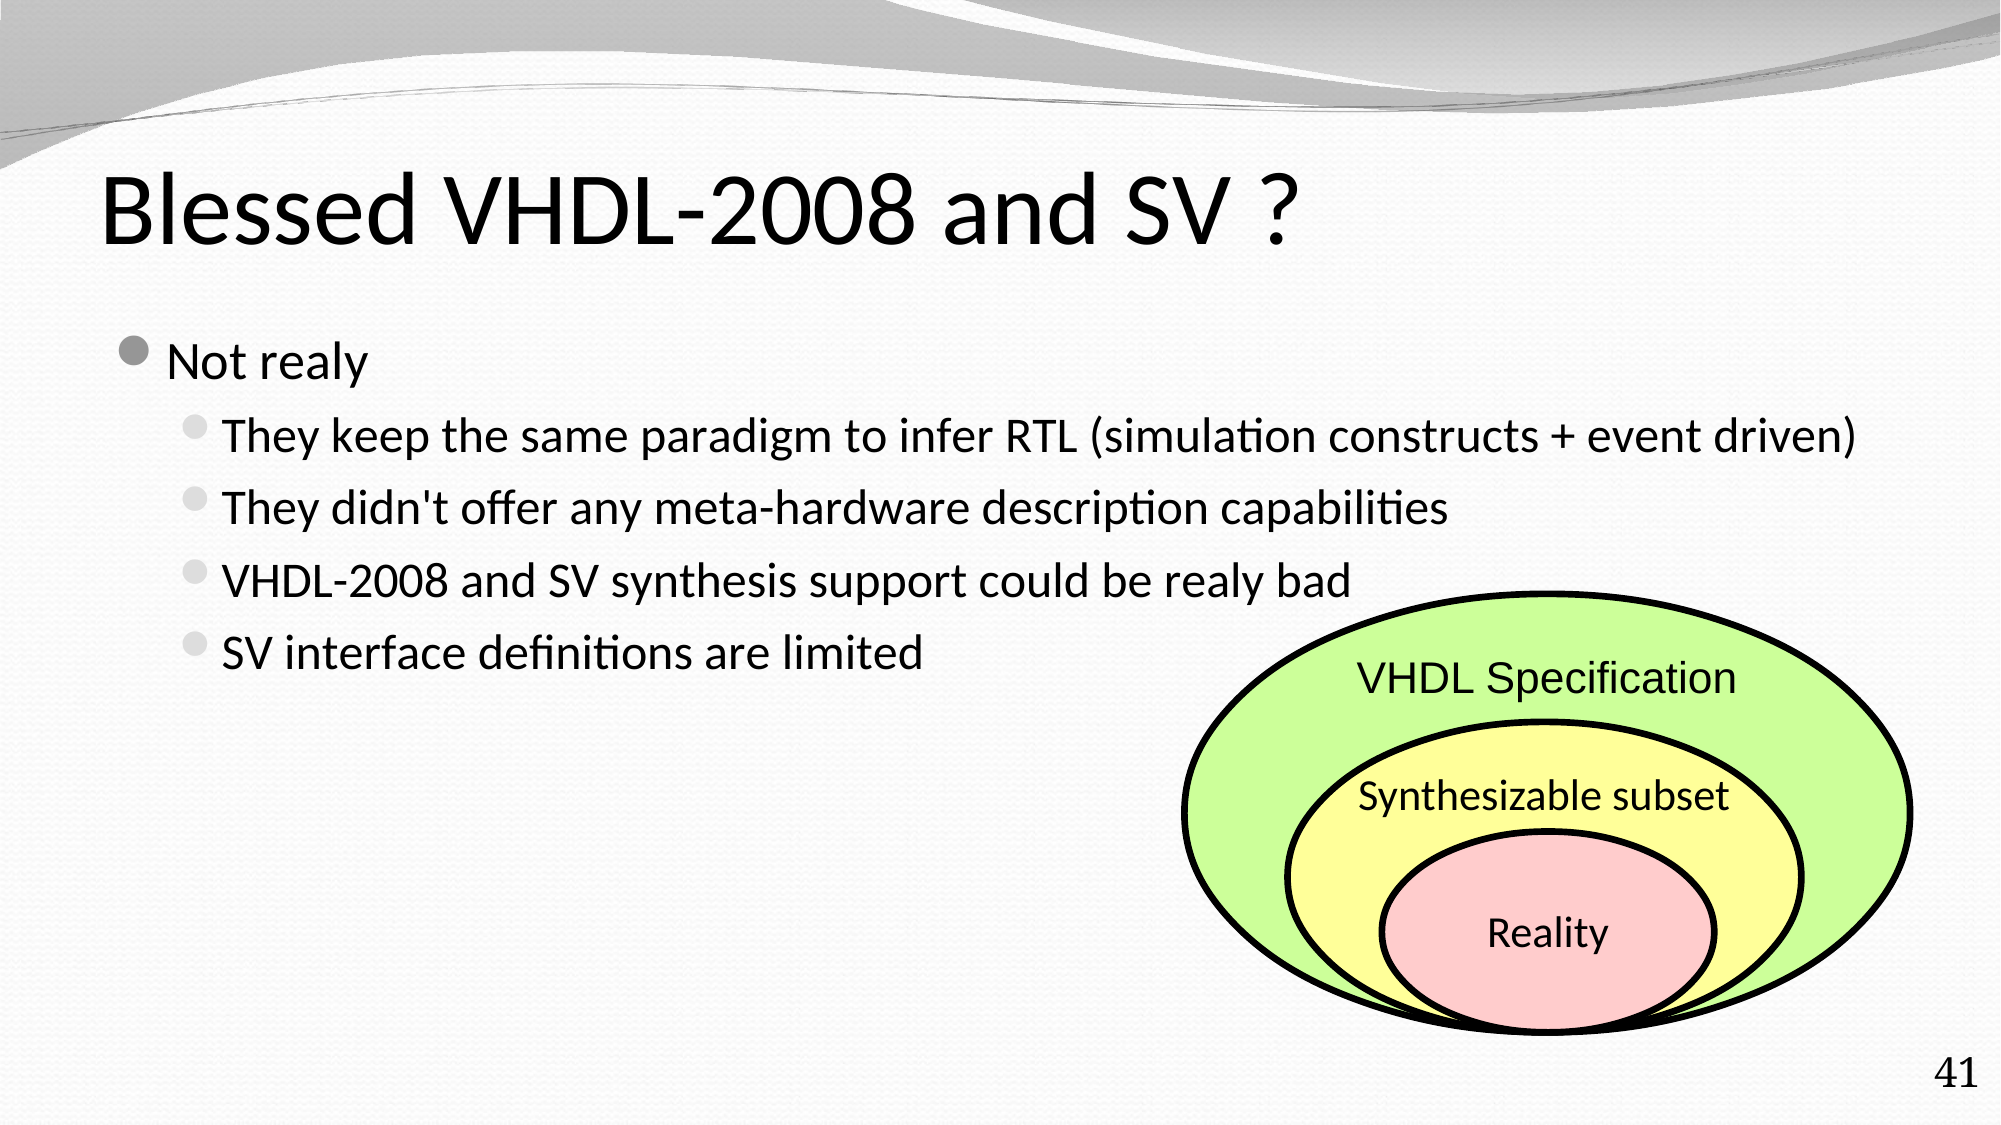

Blessed VHDL-2008 and SV ?
# Not realy
They keep the same paradigm to infer RTL (simulation constructs + event driven)
They didn't offer any meta-hardware description capabilities
VHDL-2008 and SV synthesis support could be realy bad
SV interface definitions are limited